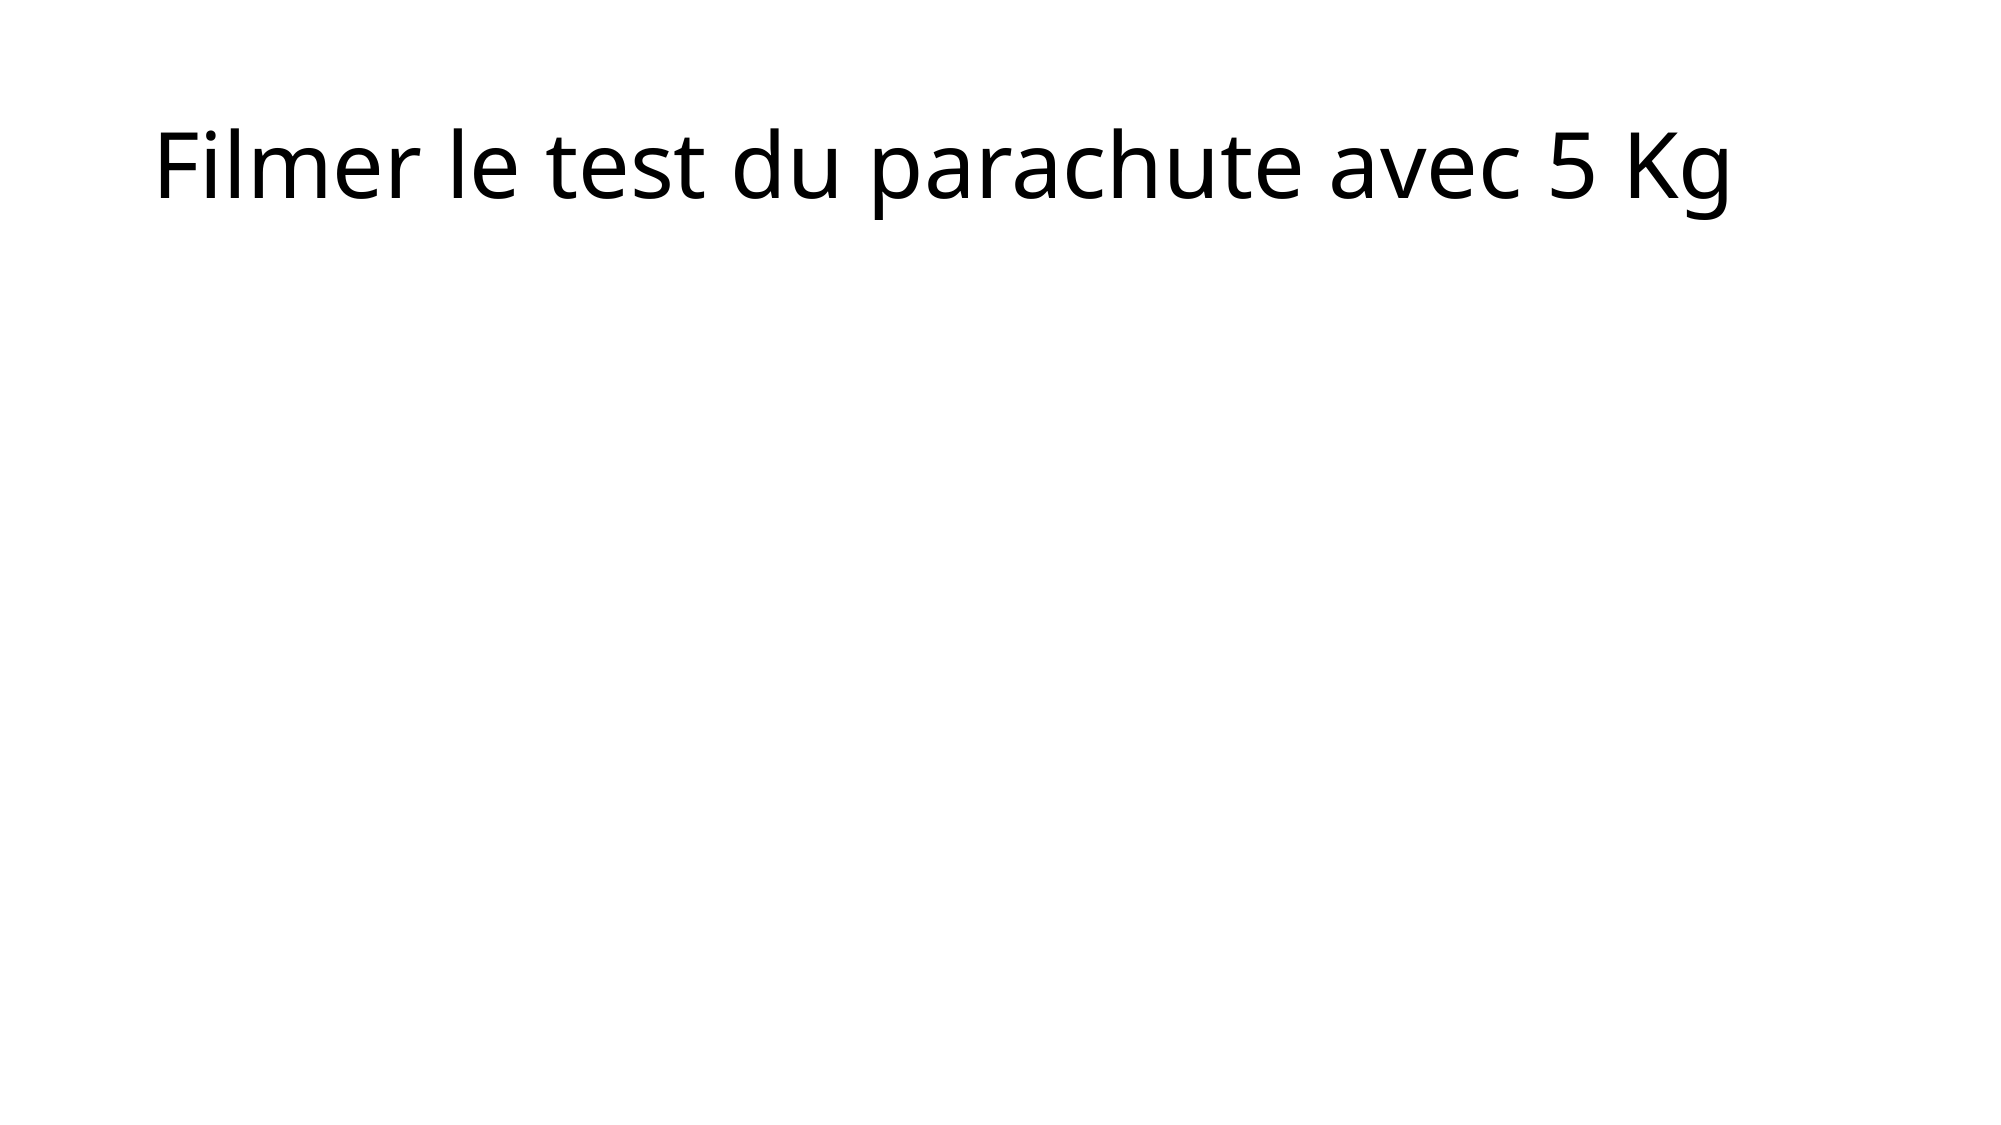

# Filmer le test du parachute avec 5 Kg